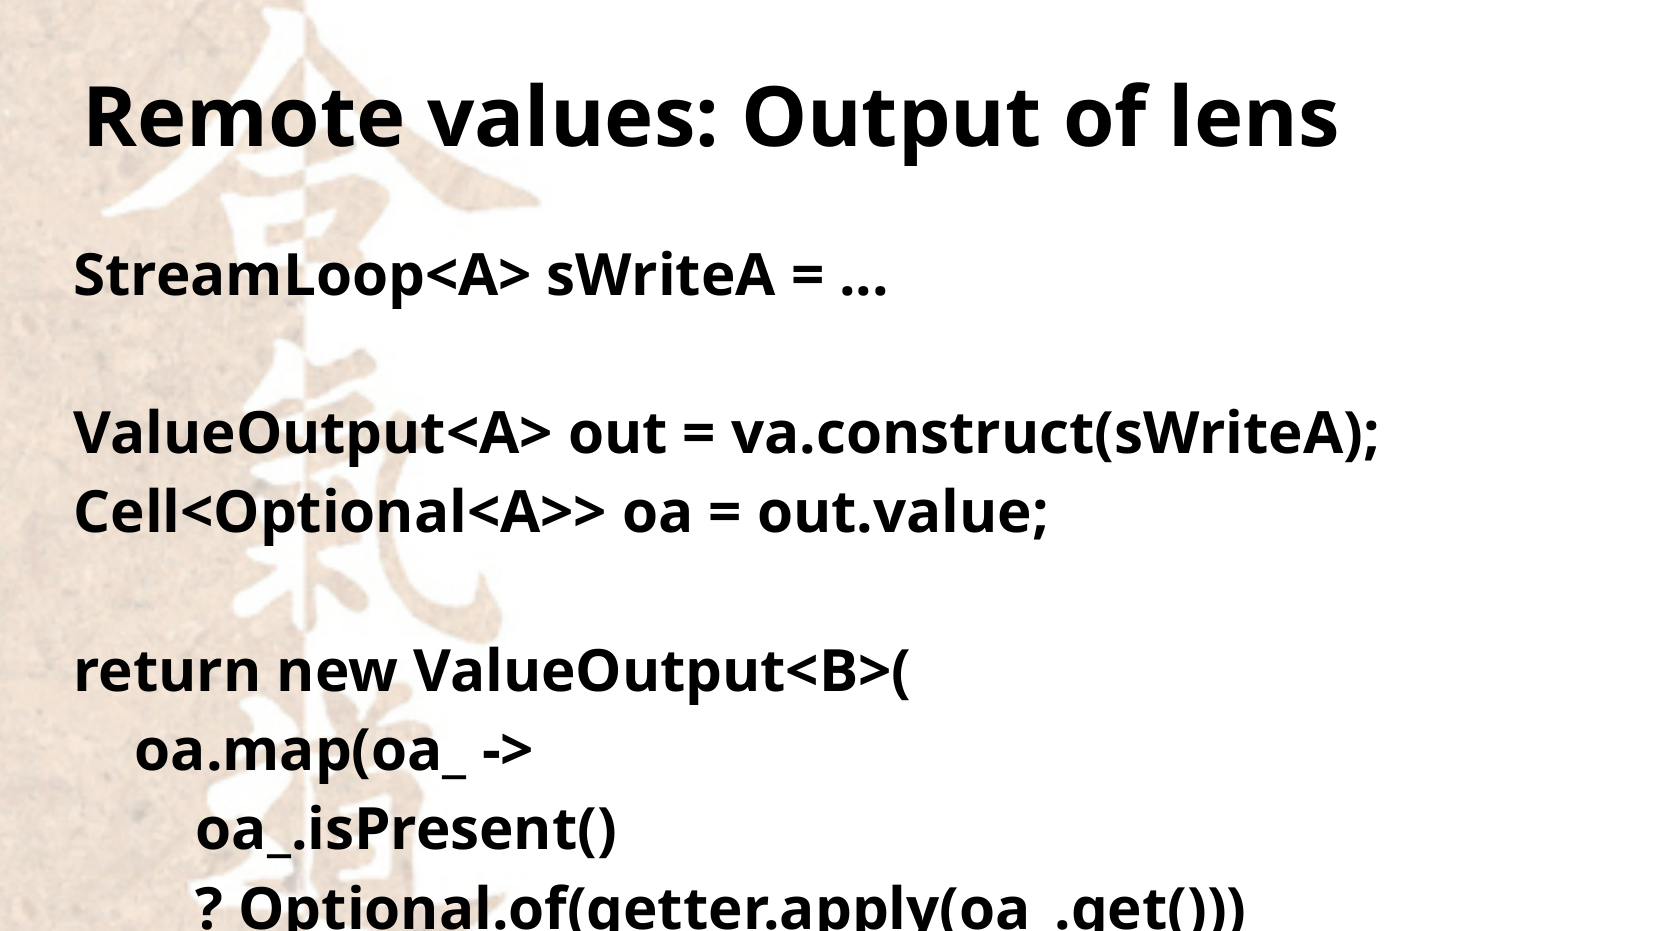

# Remote values: Output of lens
StreamLoop<A> sWriteA = ...
ValueOutput<A> out = va.construct(sWriteA);
Cell<Optional<A>> oa = out.value;
return new ValueOutput<B>(
 oa.map(oa_ ->
 oa_.isPresent()
 ? Optional.of(getter.apply(oa_.get()))
 : Optional.empty()),
 out.cleanup);